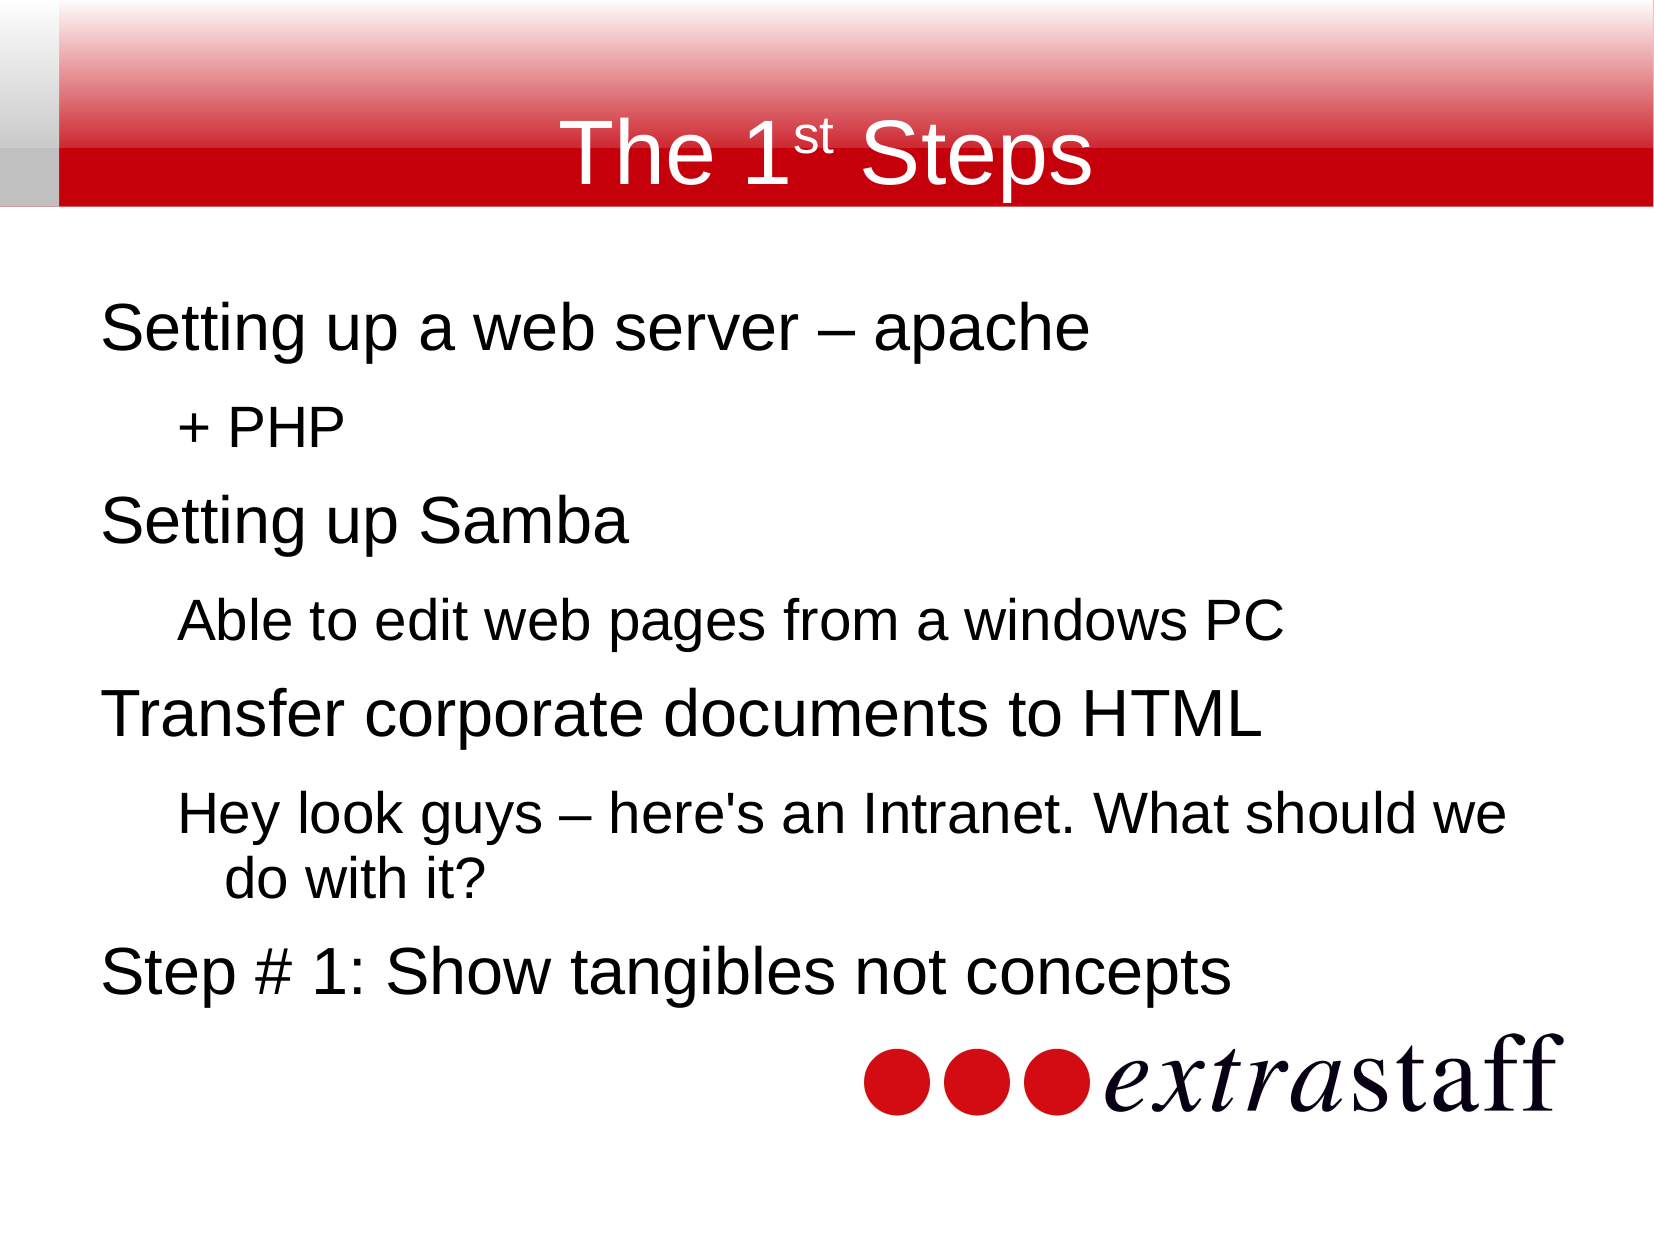

# The 1st Steps
Setting up a web server – apache
+ PHP
Setting up Samba
Able to edit web pages from a windows PC
Transfer corporate documents to HTML
Hey look guys – here's an Intranet. What should we do with it?
Step # 1: Show tangibles not concepts